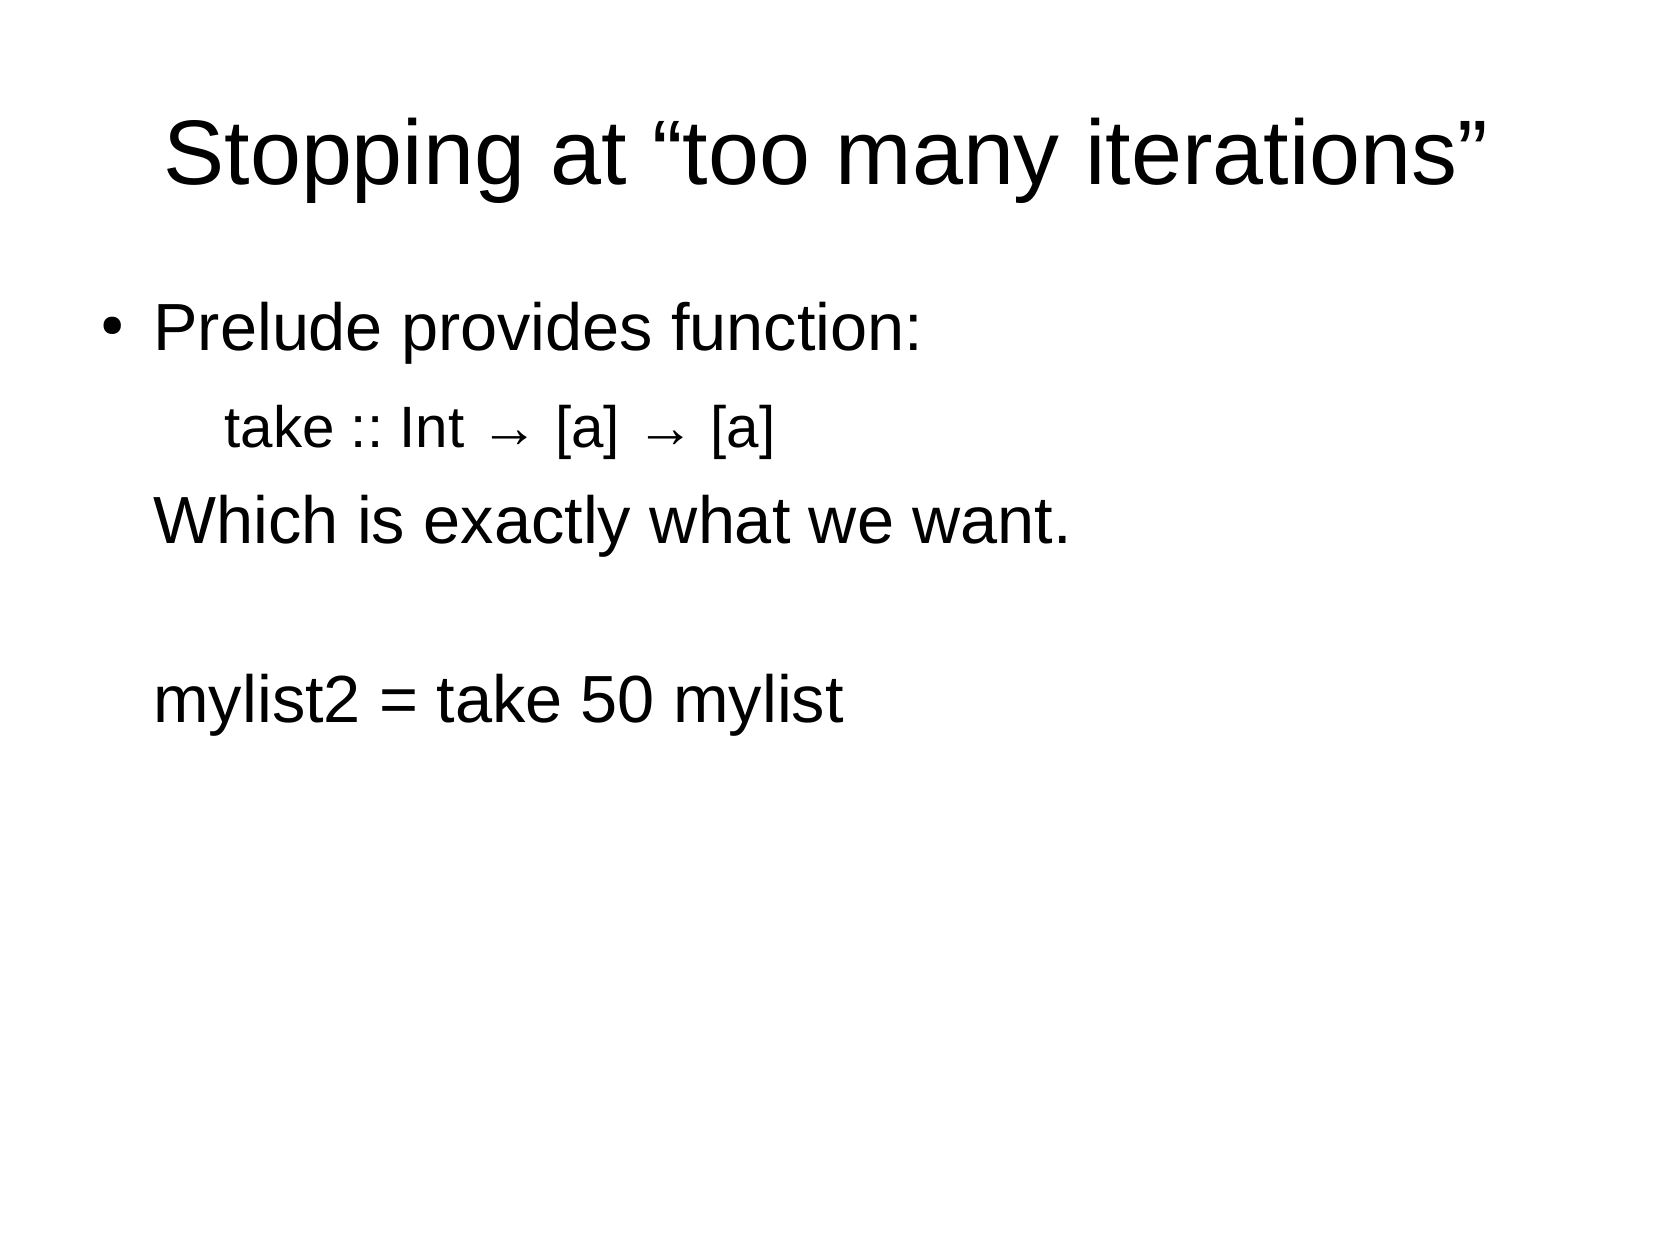

# Stopping at “too many iterations”
Prelude provides function:
take :: Int → [a] → [a]
Which is exactly what we want.
mylist2 = take 50 mylist